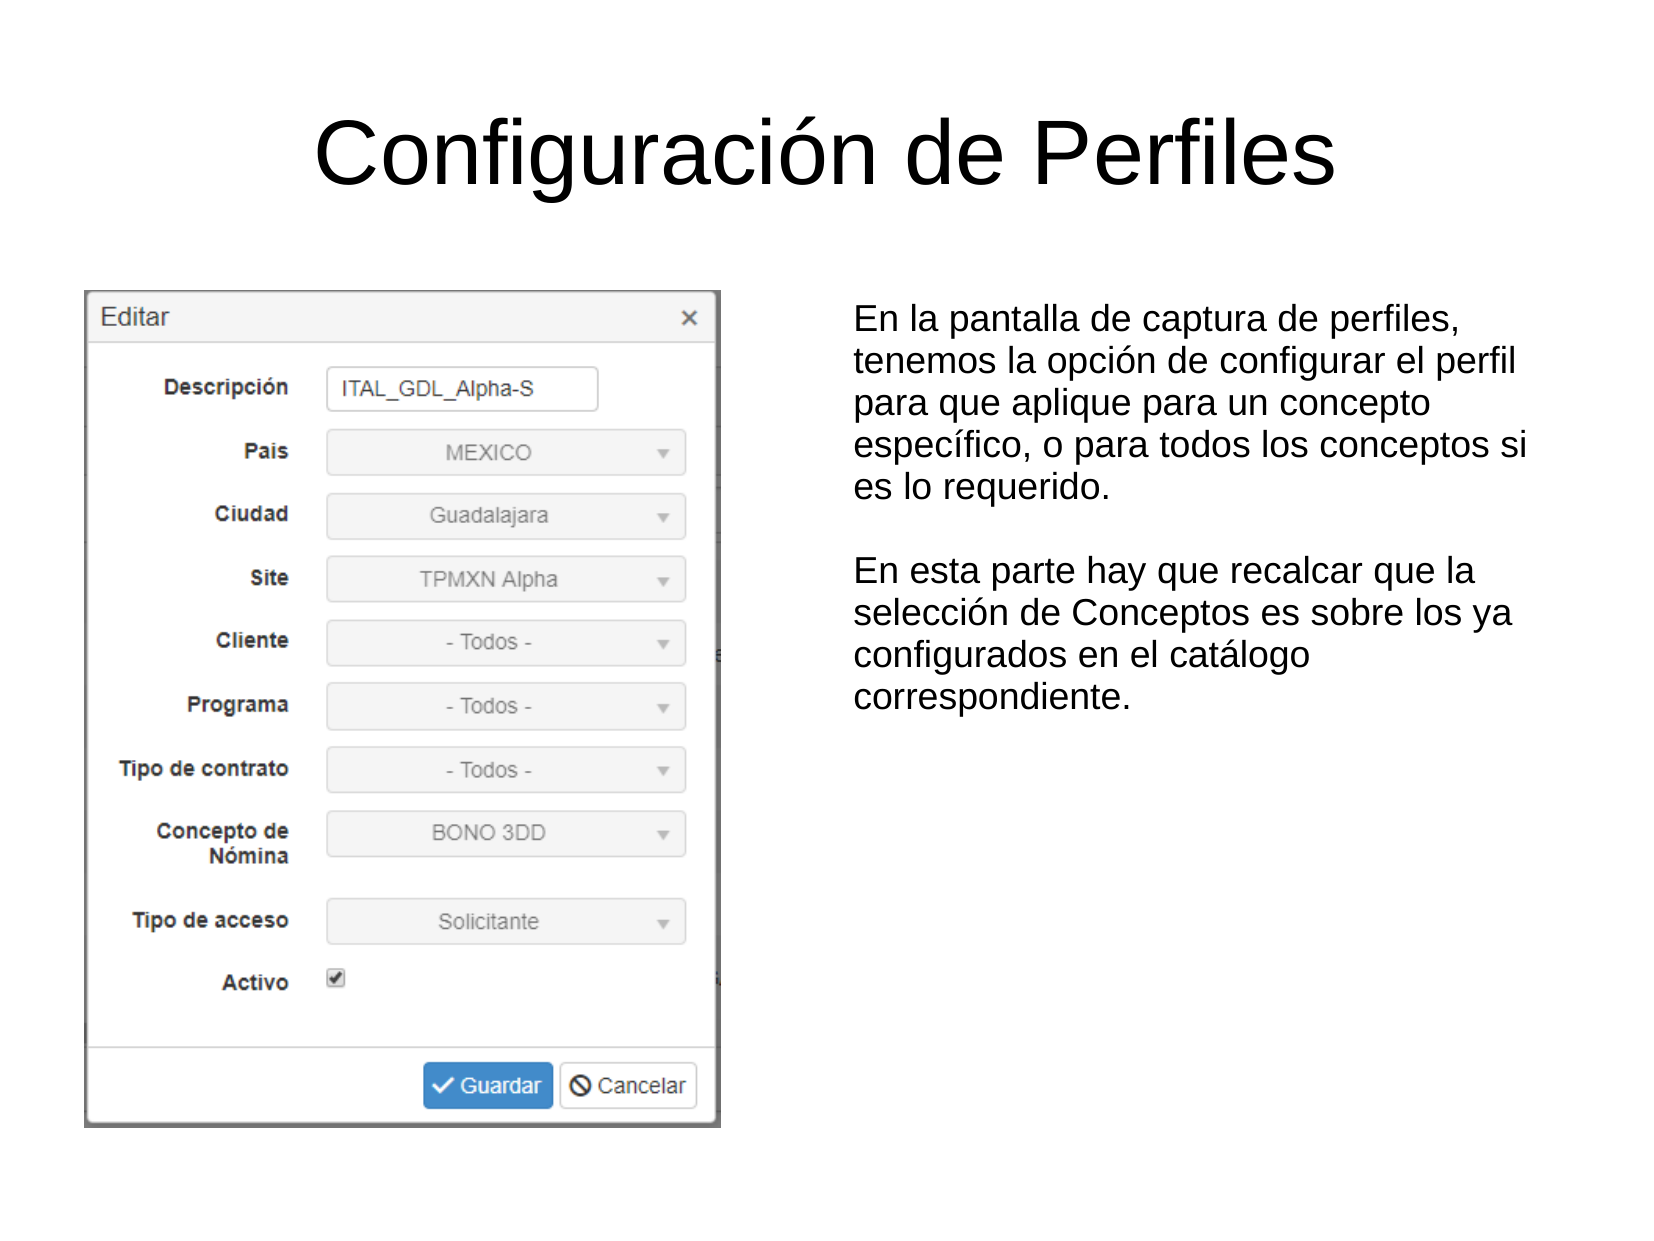

# Configuración de Perfiles
En la pantalla de captura de perfiles, tenemos la opción de configurar el perfil para que aplique para un concepto específico, o para todos los conceptos si es lo requerido.
En esta parte hay que recalcar que la selección de Conceptos es sobre los ya configurados en el catálogo correspondiente.